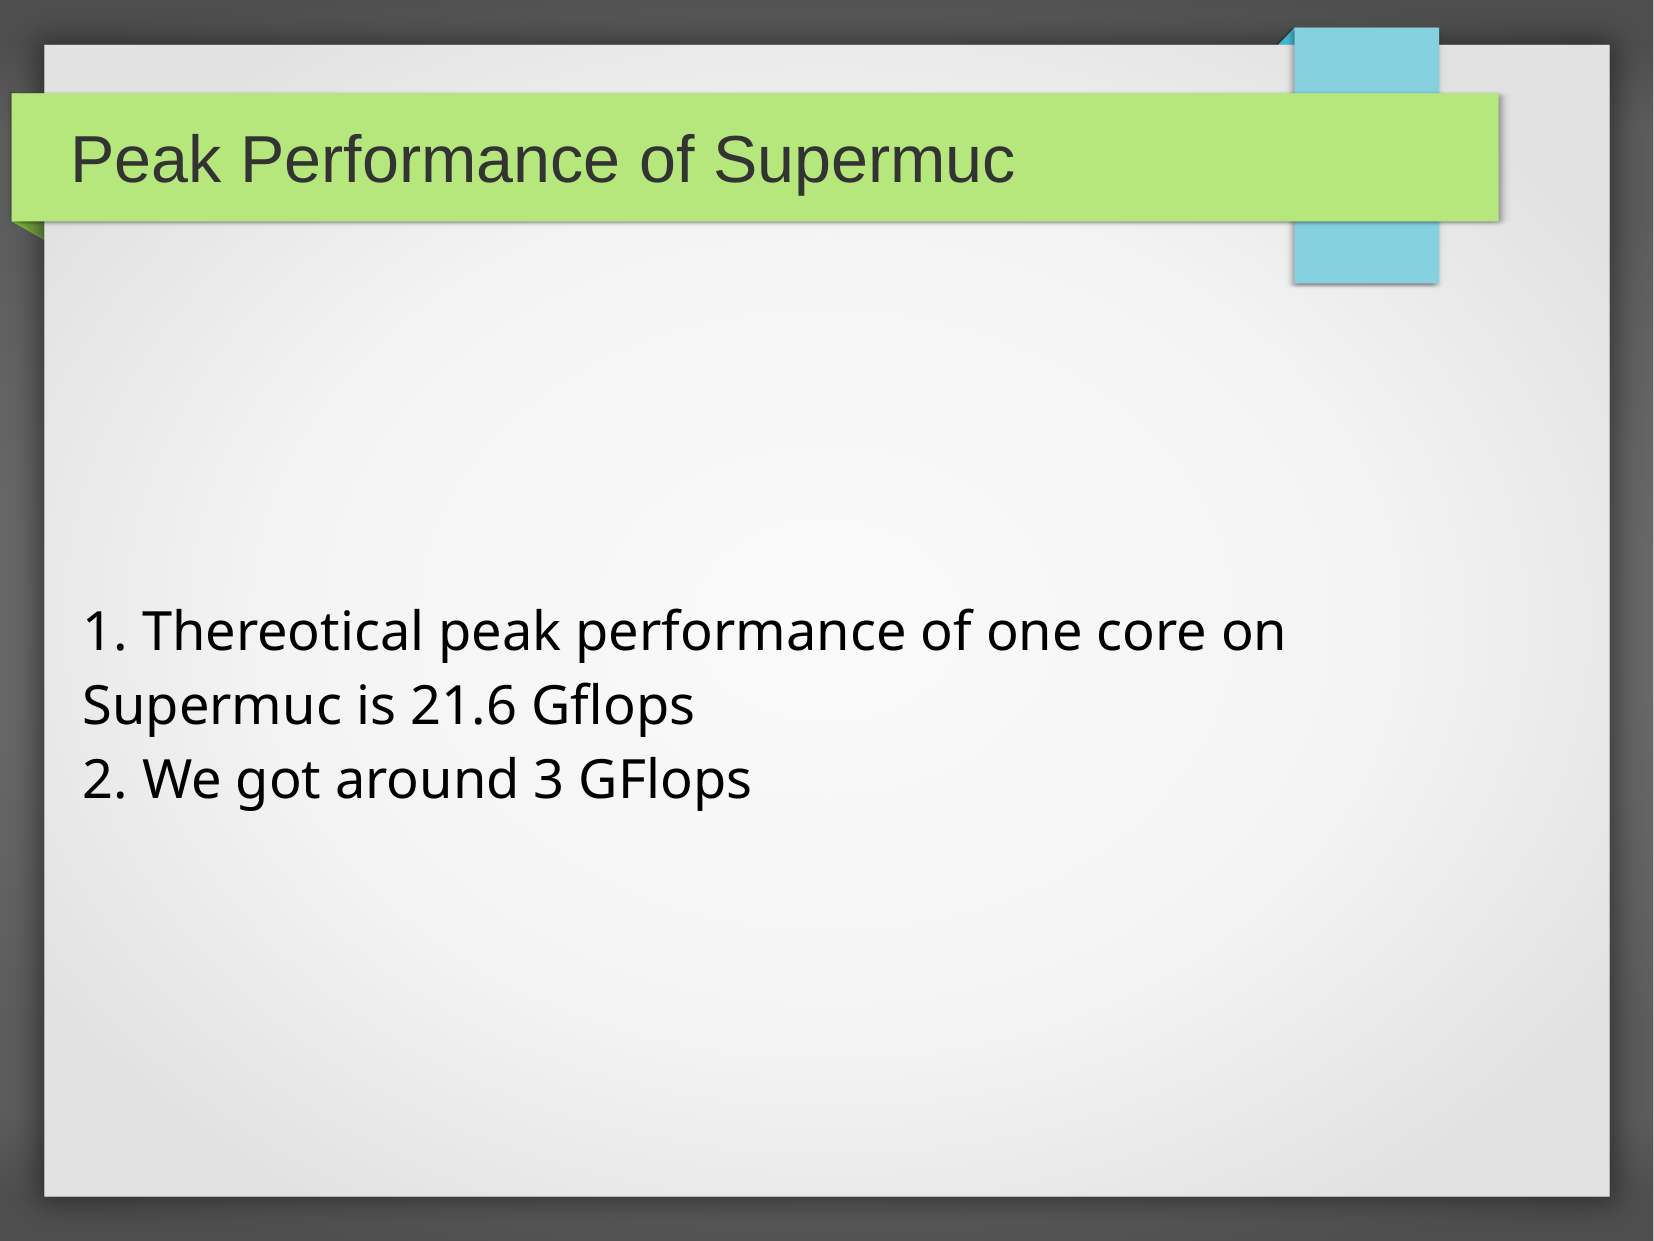

# Peak Performance of Supermuc
1. Thereotical peak performance of one core on Supermuc is 21.6 Gflops
2. We got around 3 GFlops